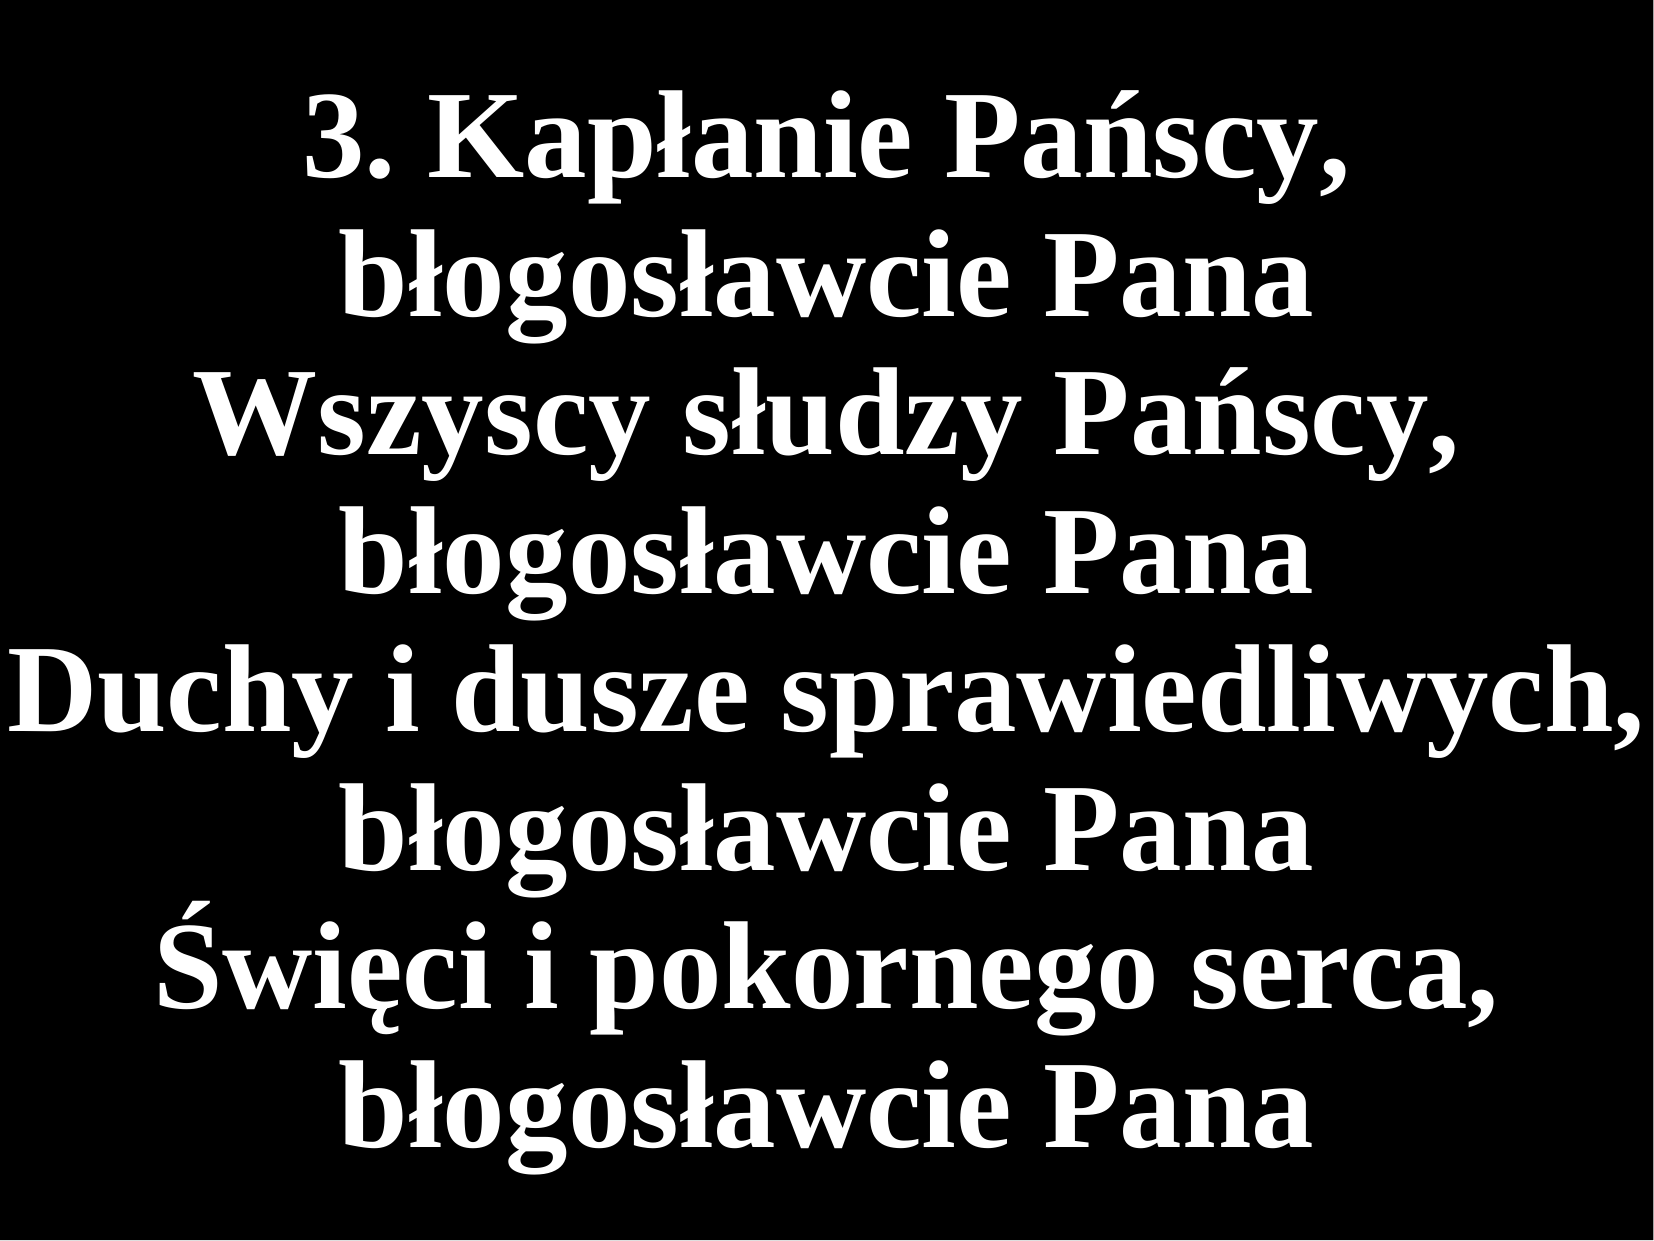

# 3. Kapłanie Pańscy, błogosławcie Pana Wszyscy słudzy Pańscy, błogosławcie Pana Duchy i dusze sprawiedliwych, błogosławcie Pana Święci i pokornego serca, błogosławcie Pana